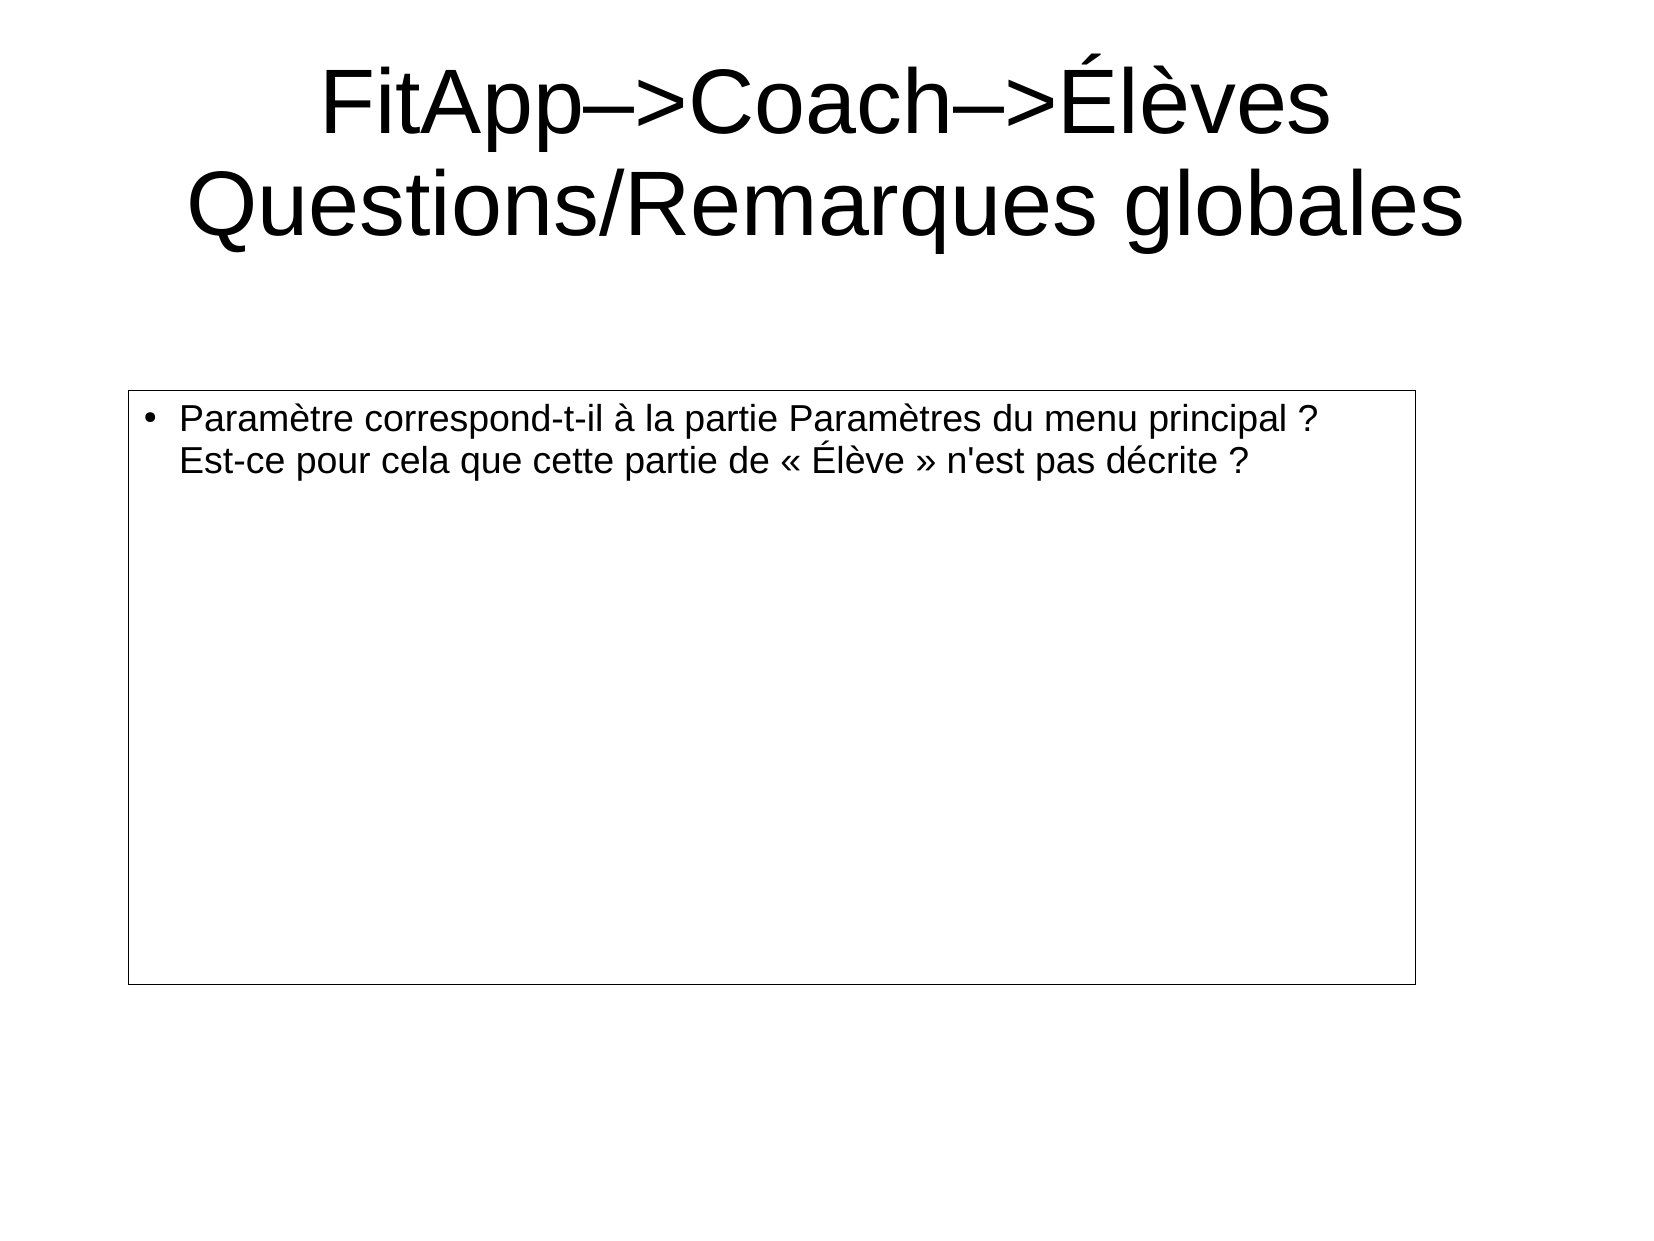

# FitApp–>Coach–>Élèves Questions/Remarques globales
Paramètre correspond-t-il à la partie Paramètres du menu principal ?
Est-ce pour cela que cette partie de « Élève » n'est pas décrite ?